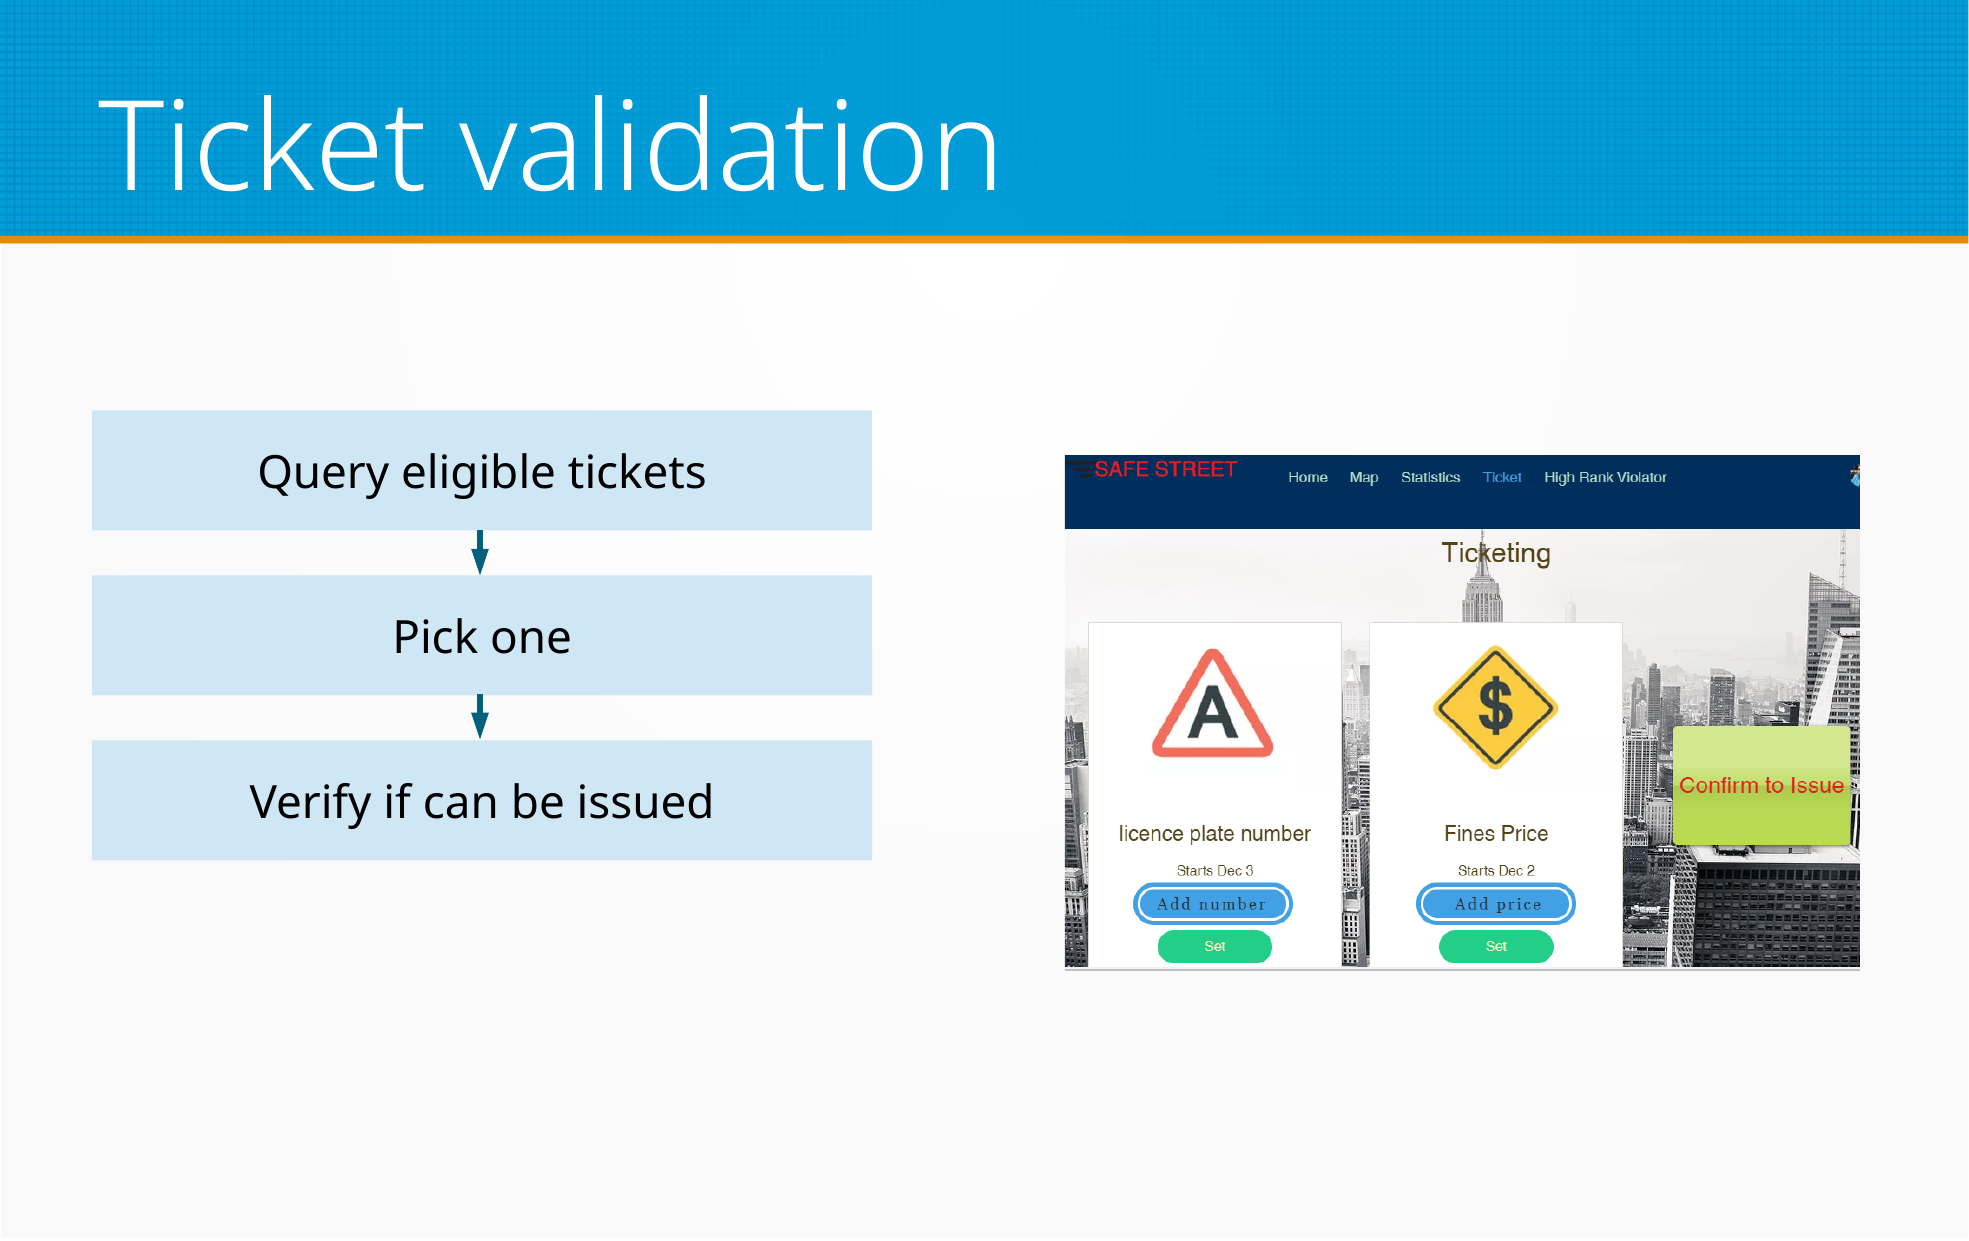

# Ticket validation
Query eligible tickets
Pick one
Verify if can be issued